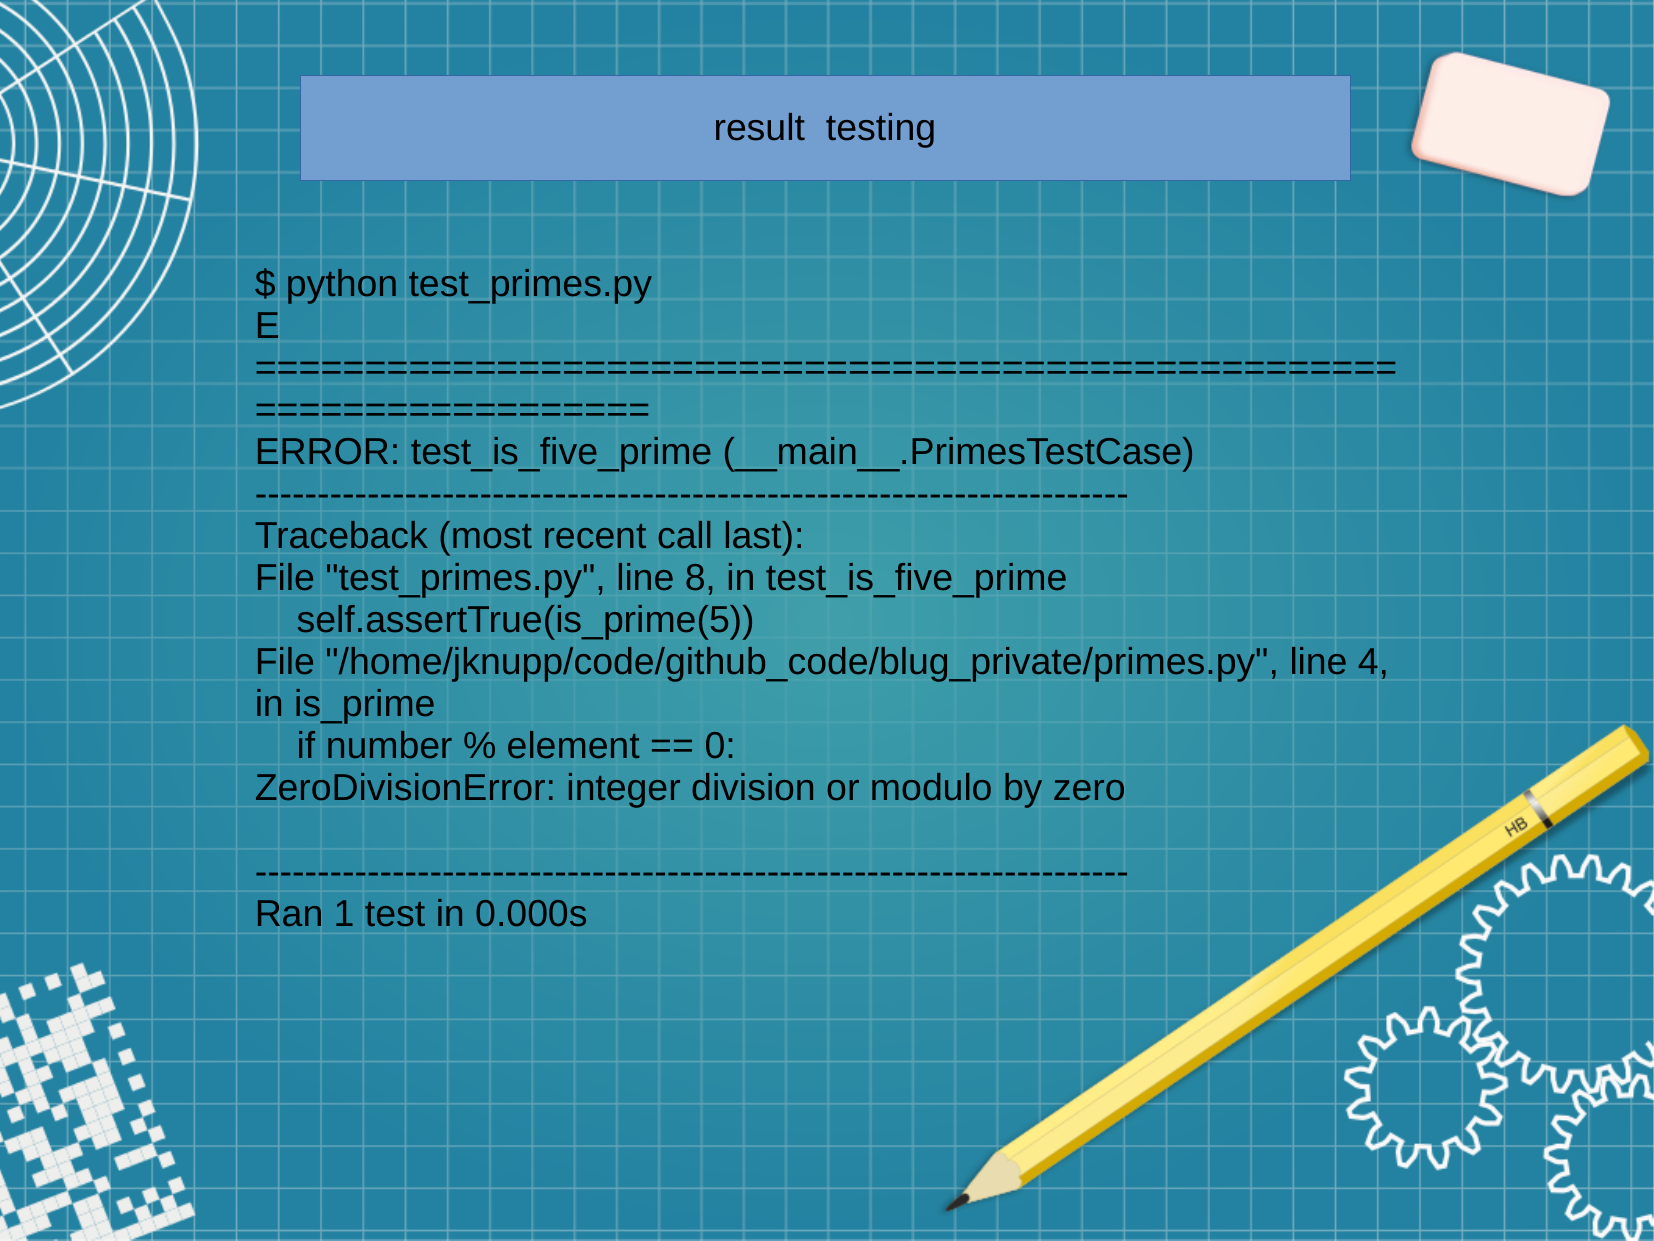

result testing
$ python test_primes.py
E
======================================================================
ERROR: test_is_five_prime (__main__.PrimesTestCase)
----------------------------------------------------------------------
Traceback (most recent call last):
File "test_primes.py", line 8, in test_is_five_prime
 self.assertTrue(is_prime(5))
File "/home/jknupp/code/github_code/blug_private/primes.py", line 4, in is_prime
 if number % element == 0:
ZeroDivisionError: integer division or modulo by zero
----------------------------------------------------------------------
Ran 1 test in 0.000s